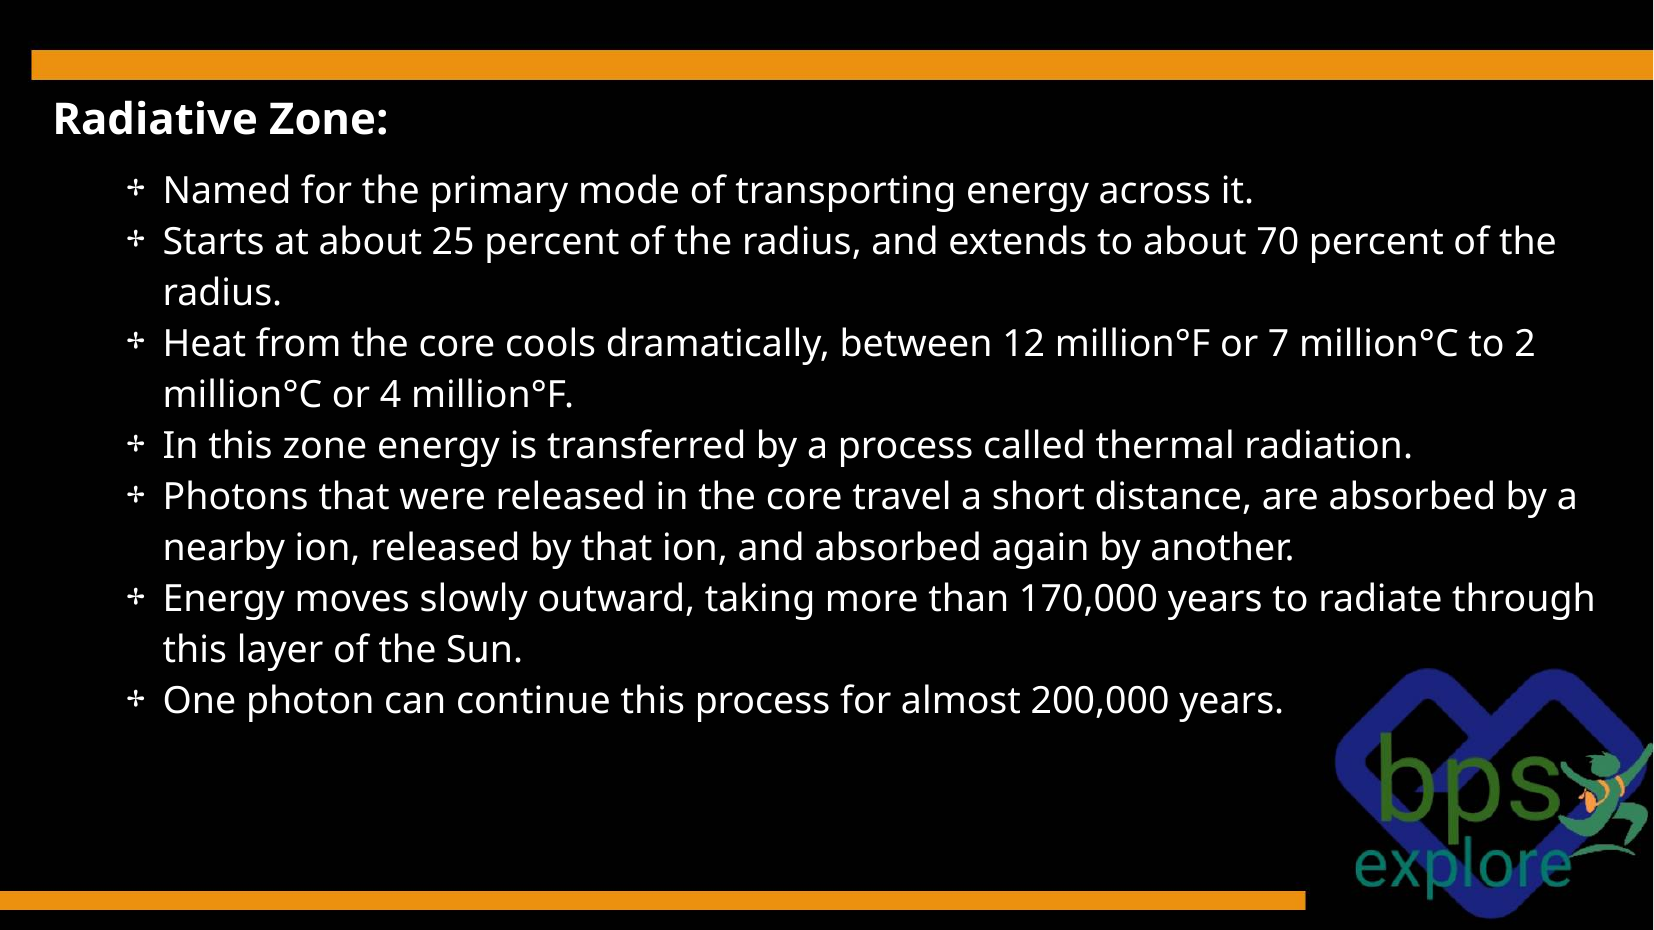

Radiative Zone:
Named for the primary mode of transporting energy across it.
Starts at about 25 percent of the radius, and extends to about 70 percent of the radius.
Heat from the core cools dramatically, between 12 million°F or 7 million°C to 2 million°C or 4 million°F.
In this zone energy is transferred by a process called thermal radiation.
Photons that were released in the core travel a short distance, are absorbed by a nearby ion, released by that ion, and absorbed again by another.
Energy moves slowly outward, taking more than 170,000 years to radiate through this layer of the Sun.
One photon can continue this process for almost 200,000 years.